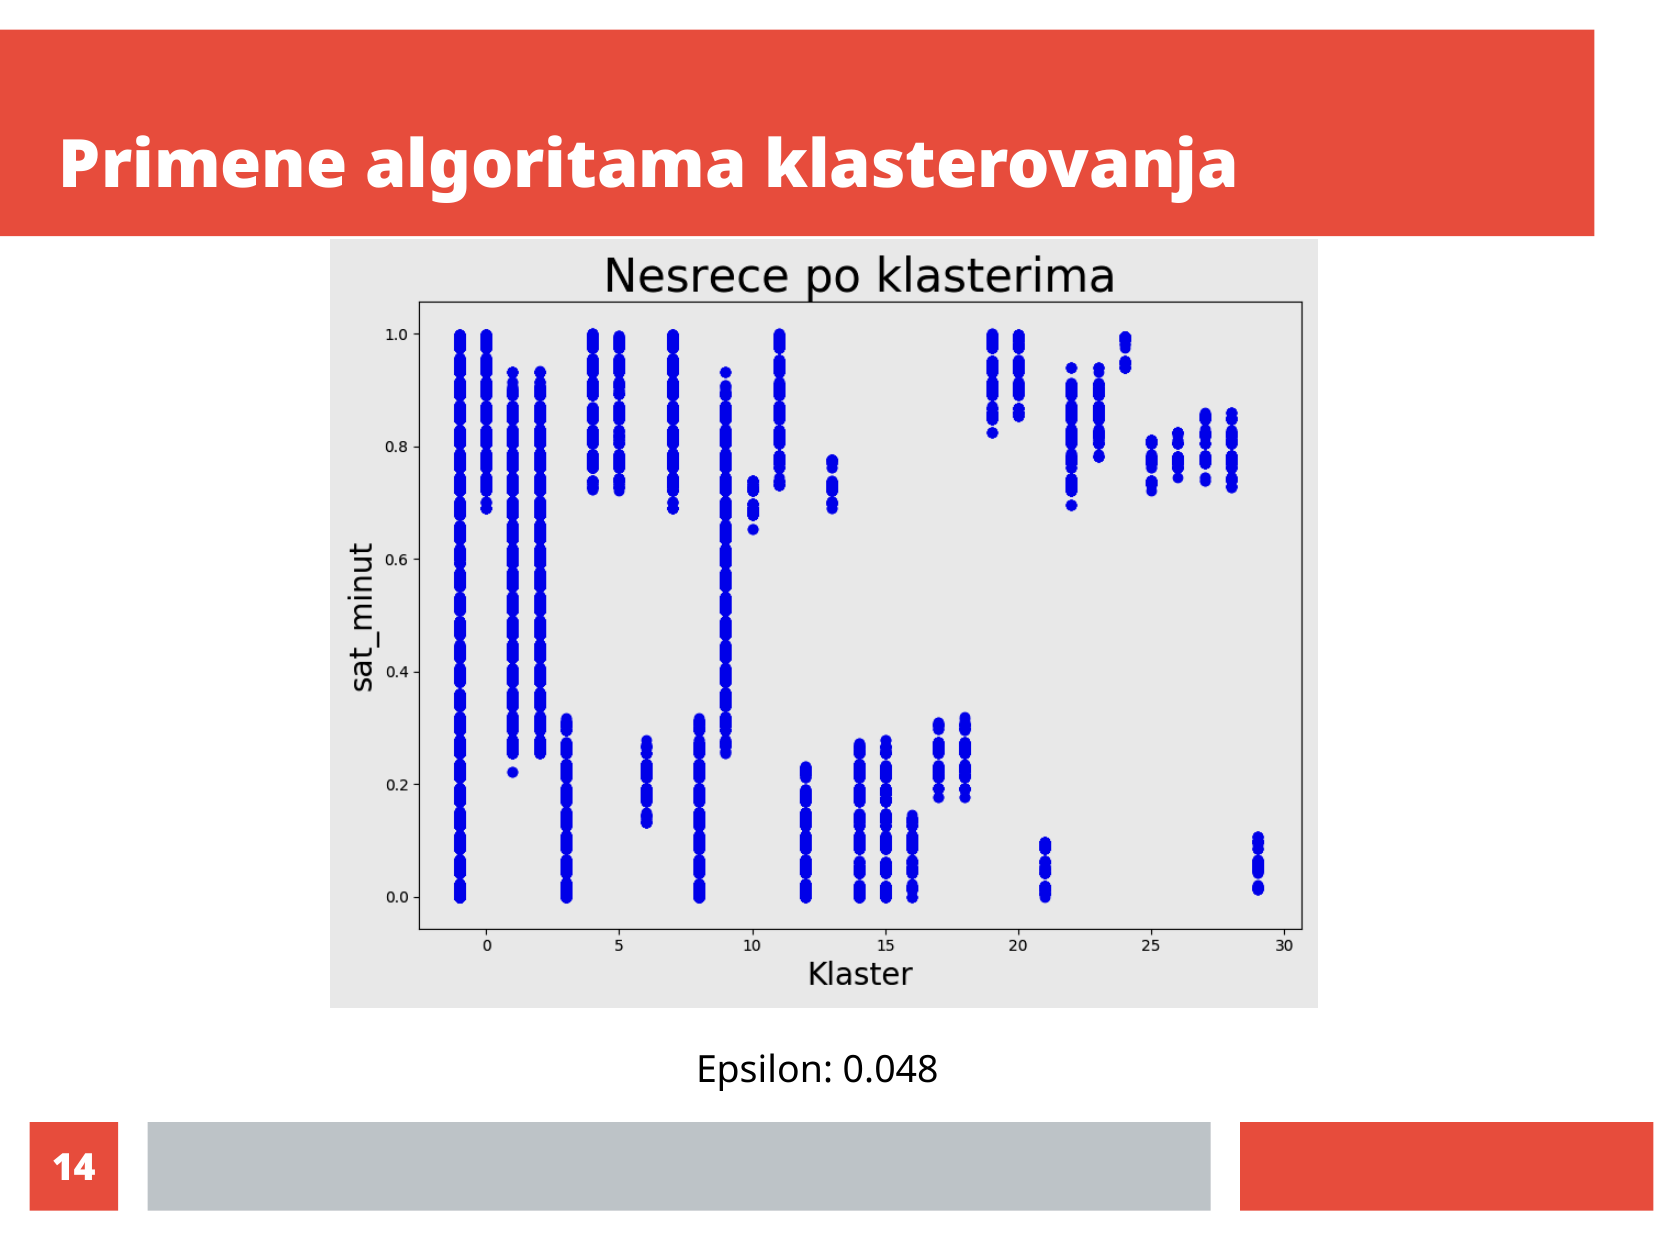

# Primene algoritama klasterovanja
Epsilon: 0.048
14